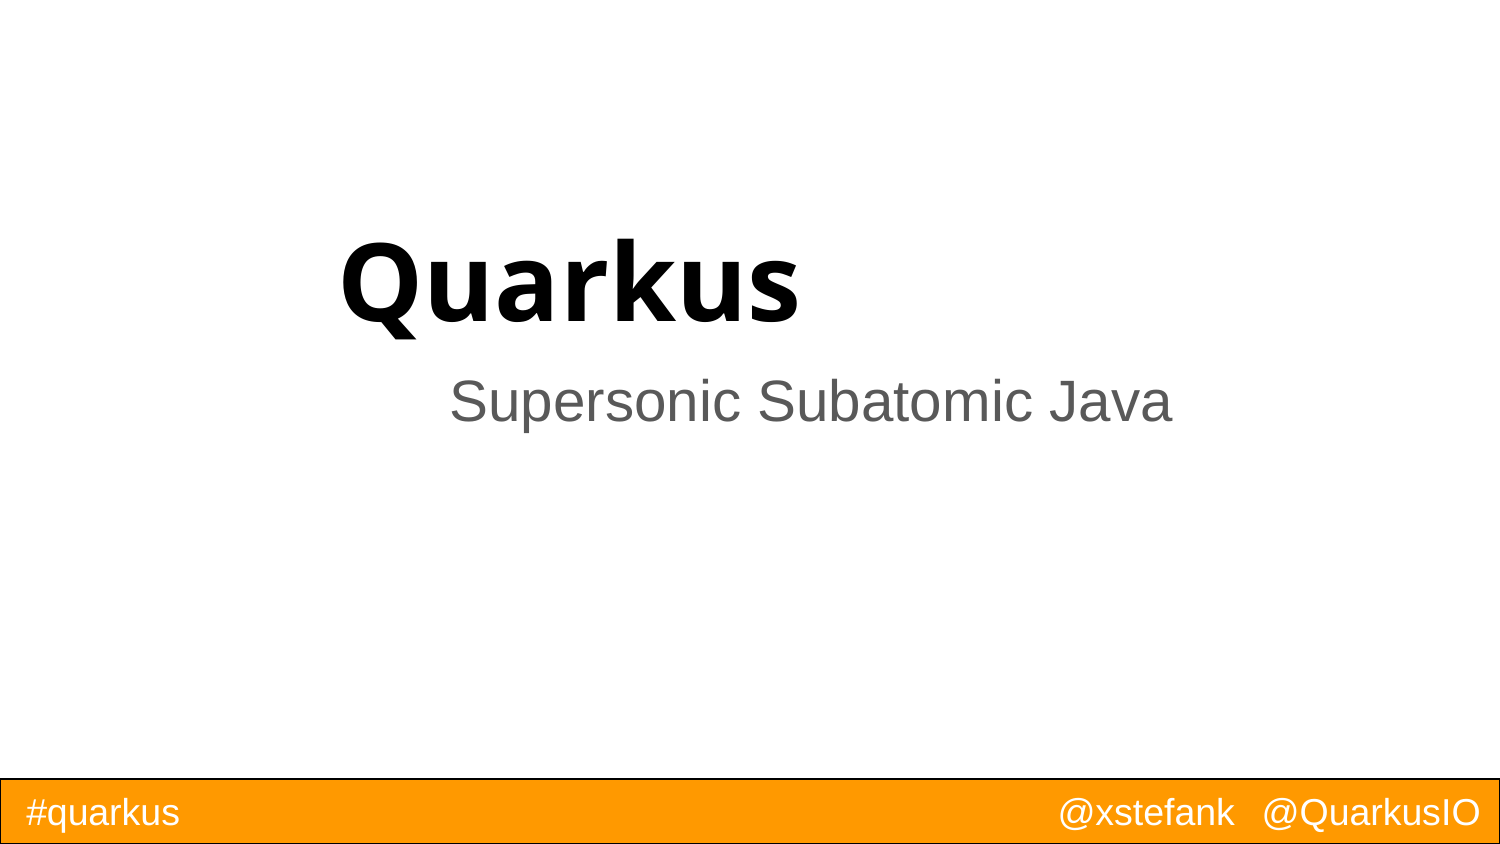

# Quarkus
Supersonic Subatomic Java
#quarkus
@xstefank
@QuarkusIO